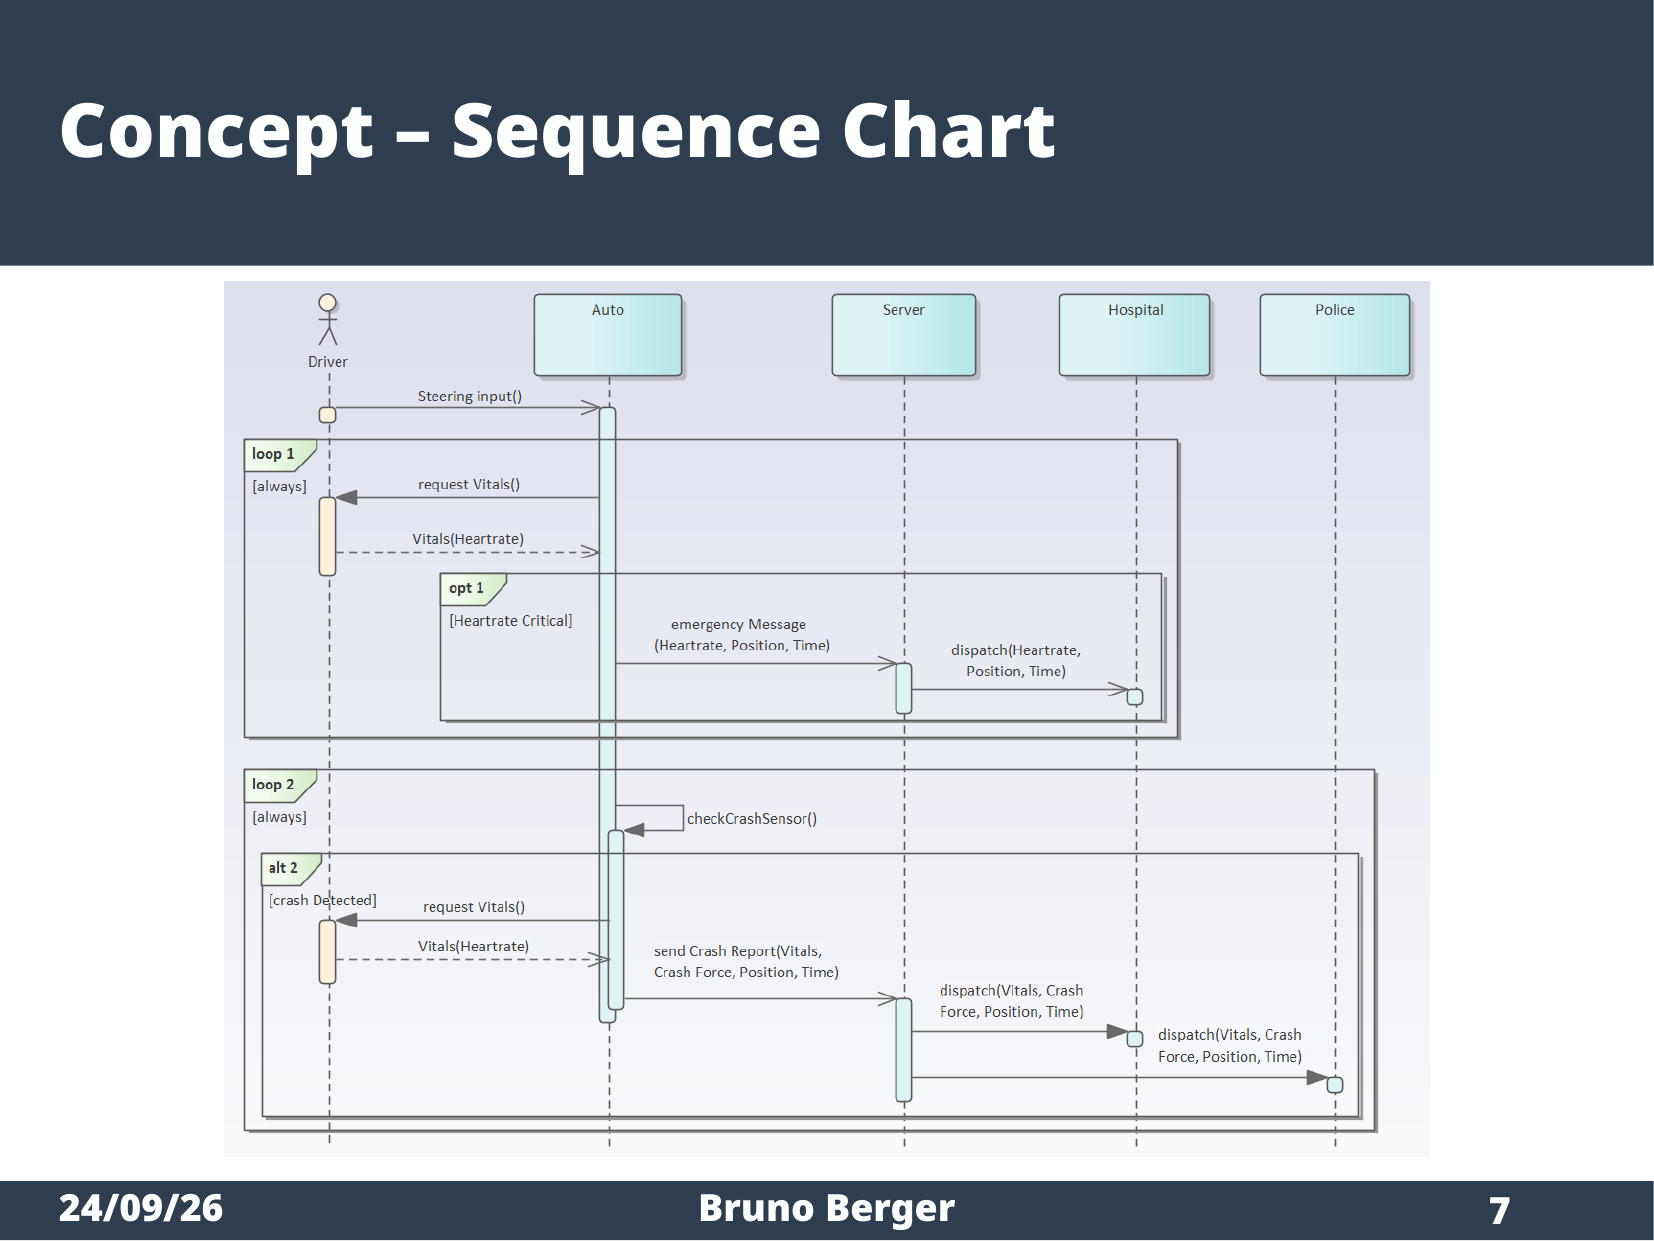

# Concept – Sequence Chart
Bruno Berger
7